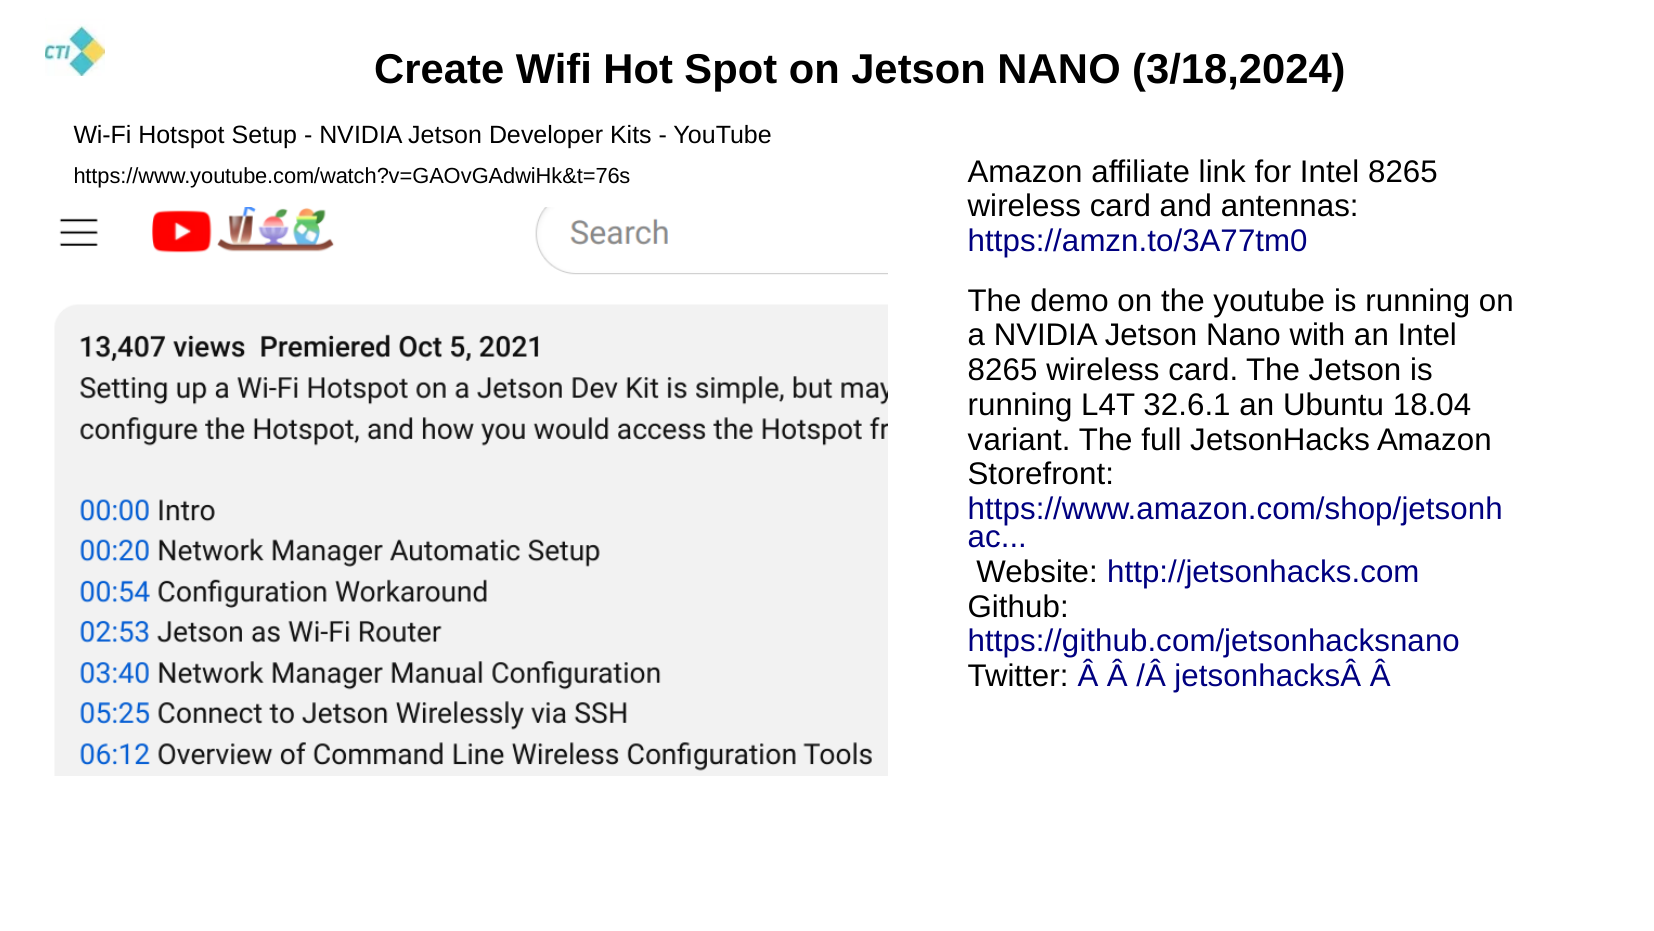

# Create Wifi Hot Spot on Jetson NANO (3/18,2024)
Wi-Fi Hotspot Setup - NVIDIA Jetson Developer Kits - YouTube
Amazon affiliate link for Intel 8265 wireless card and antennas: https://amzn.to/3A77tm0
The demo on the youtube is running on a NVIDIA Jetson Nano with an Intel 8265 wireless card. The Jetson is running L4T 32.6.1 an Ubuntu 18.04 variant. The full JetsonHacks Amazon Storefront: https://www.amazon.com/shop/jetsonhac... Website: http://jetsonhacks.com Github: https://github.com/jetsonhacksnano Twitter: Â Â /Â jetsonhacksÂ Â
https://www.youtube.com/watch?v=GAOvGAdwiHk&t=76s